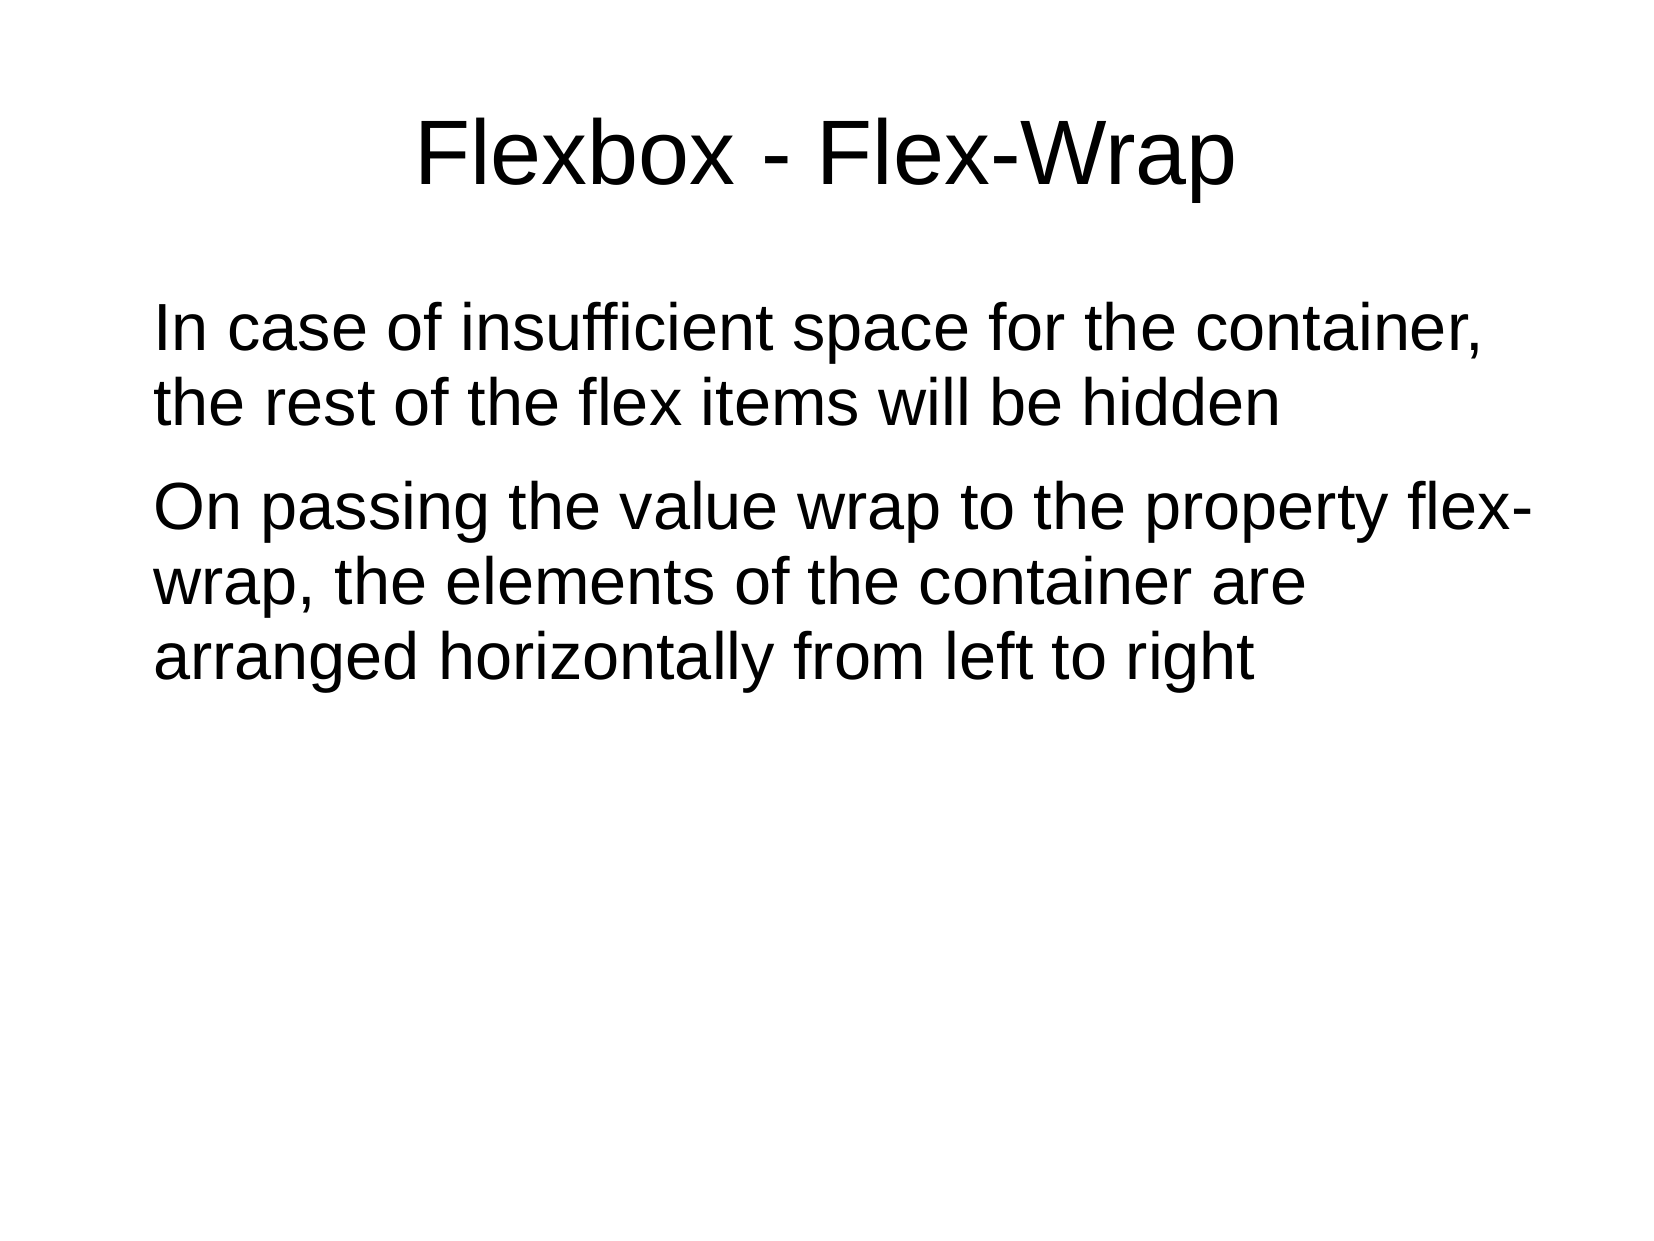

# Flexbox - Flex-Wrap
In case of insufficient space for the container, the rest of the flex items will be hidden
On passing the value wrap to the property flex-wrap, the elements of the container are arranged horizontally from left to right